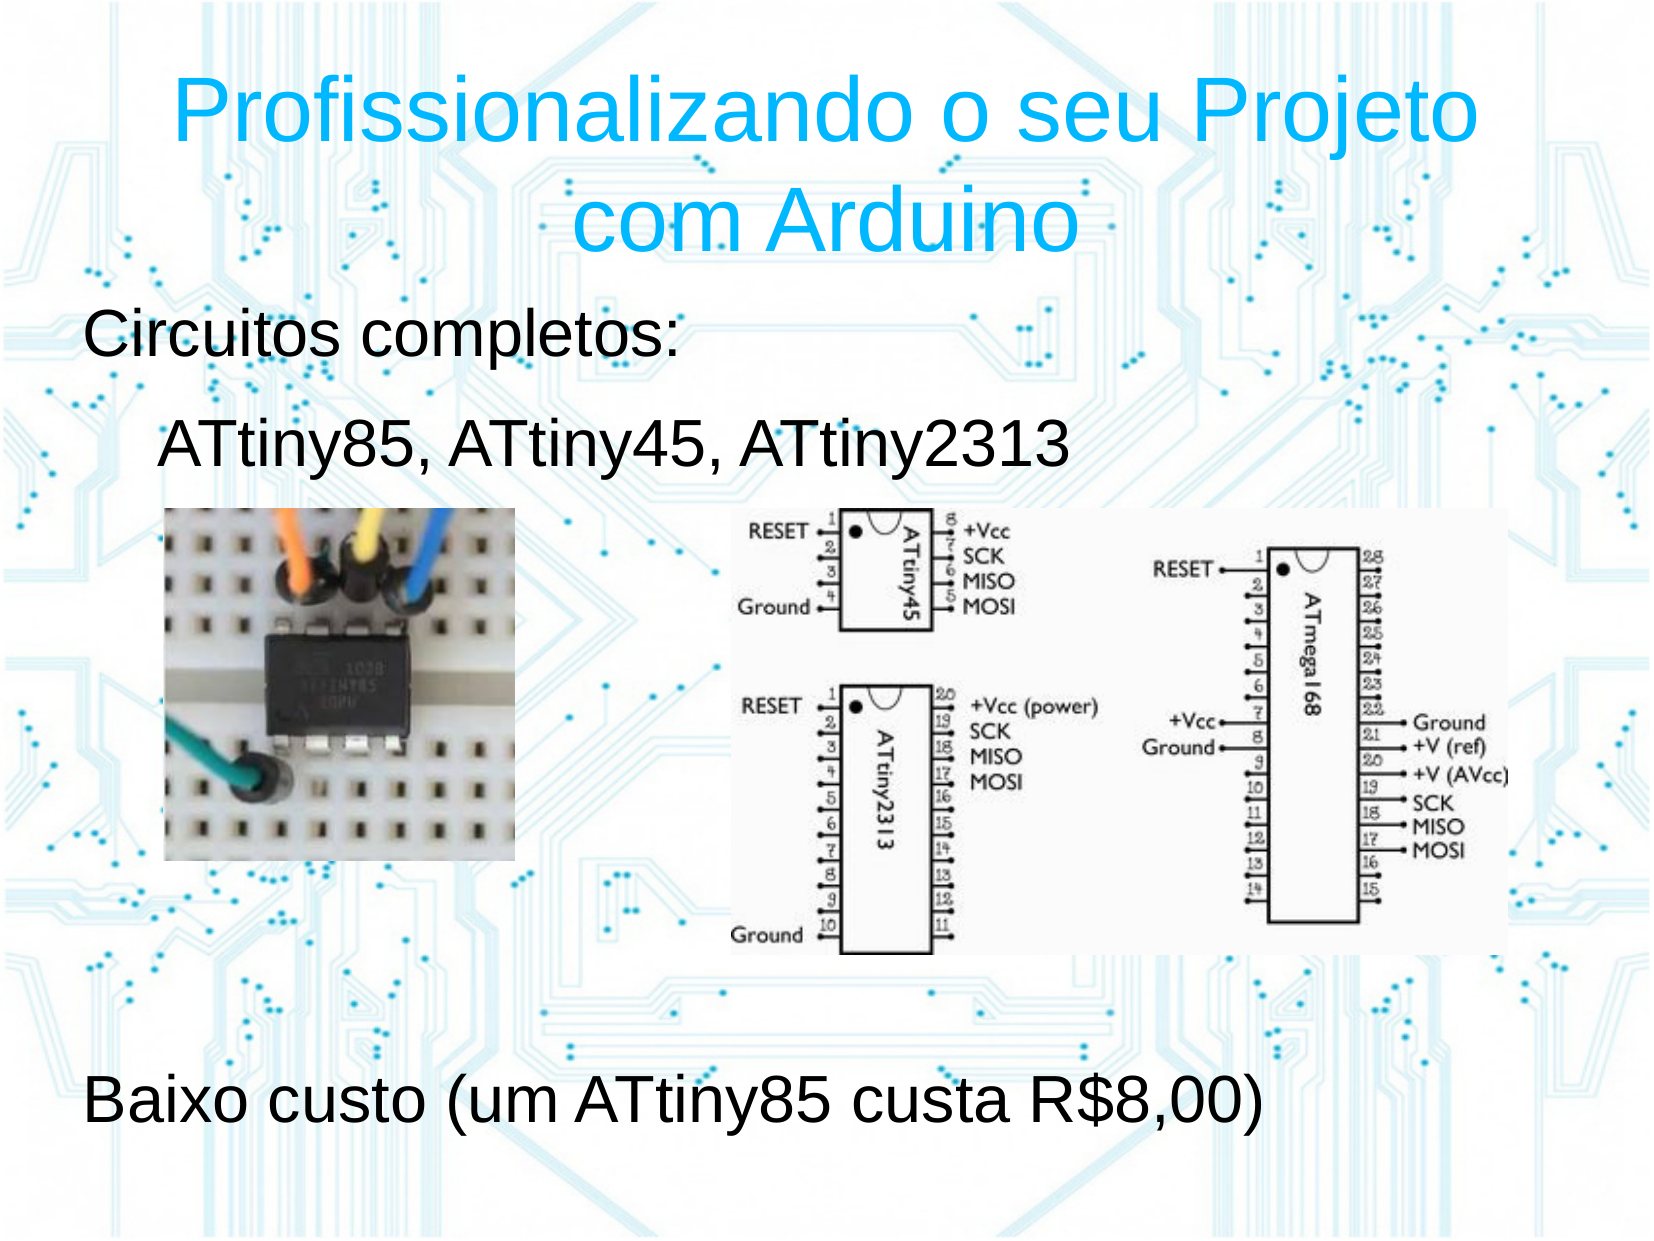

Profissionalizando o seu Projeto com Arduino
Circuitos completos:
	ATtiny85, ATtiny45, ATtiny2313
Baixo custo (um ATtiny85 custa R$8,00)